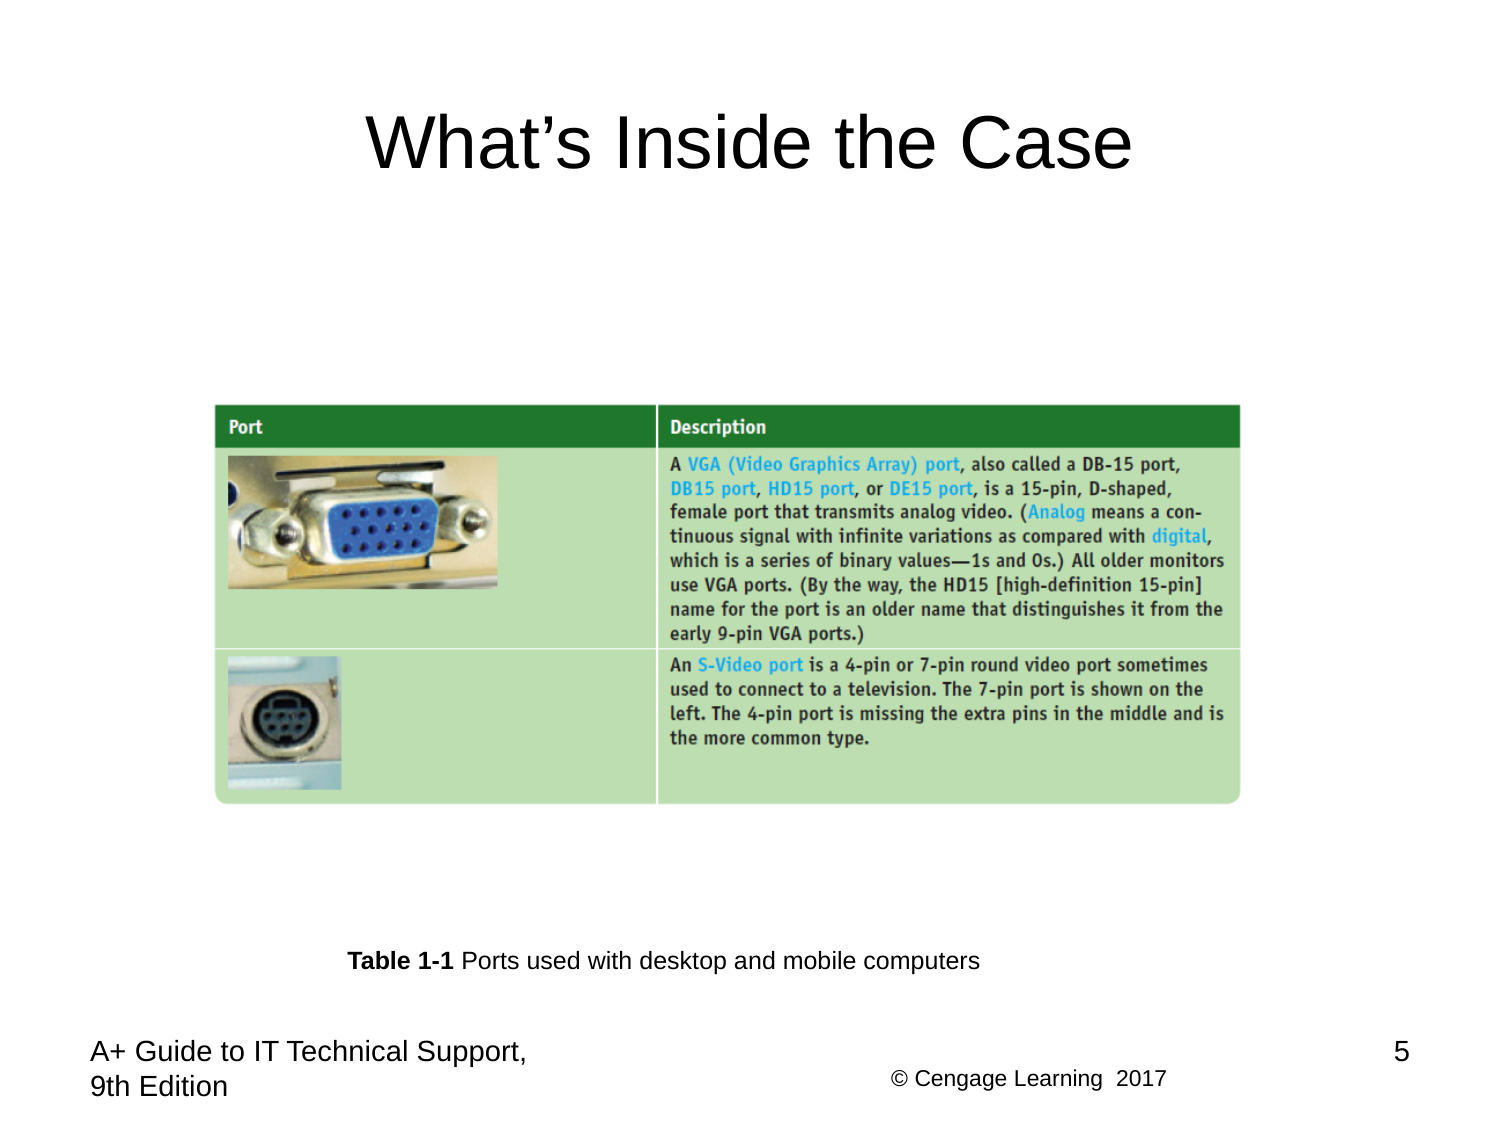

# What’s Inside the Case
Table 1-1 Ports used with desktop and mobile computers
A+ Guide to IT Technical Support, 9th Edition